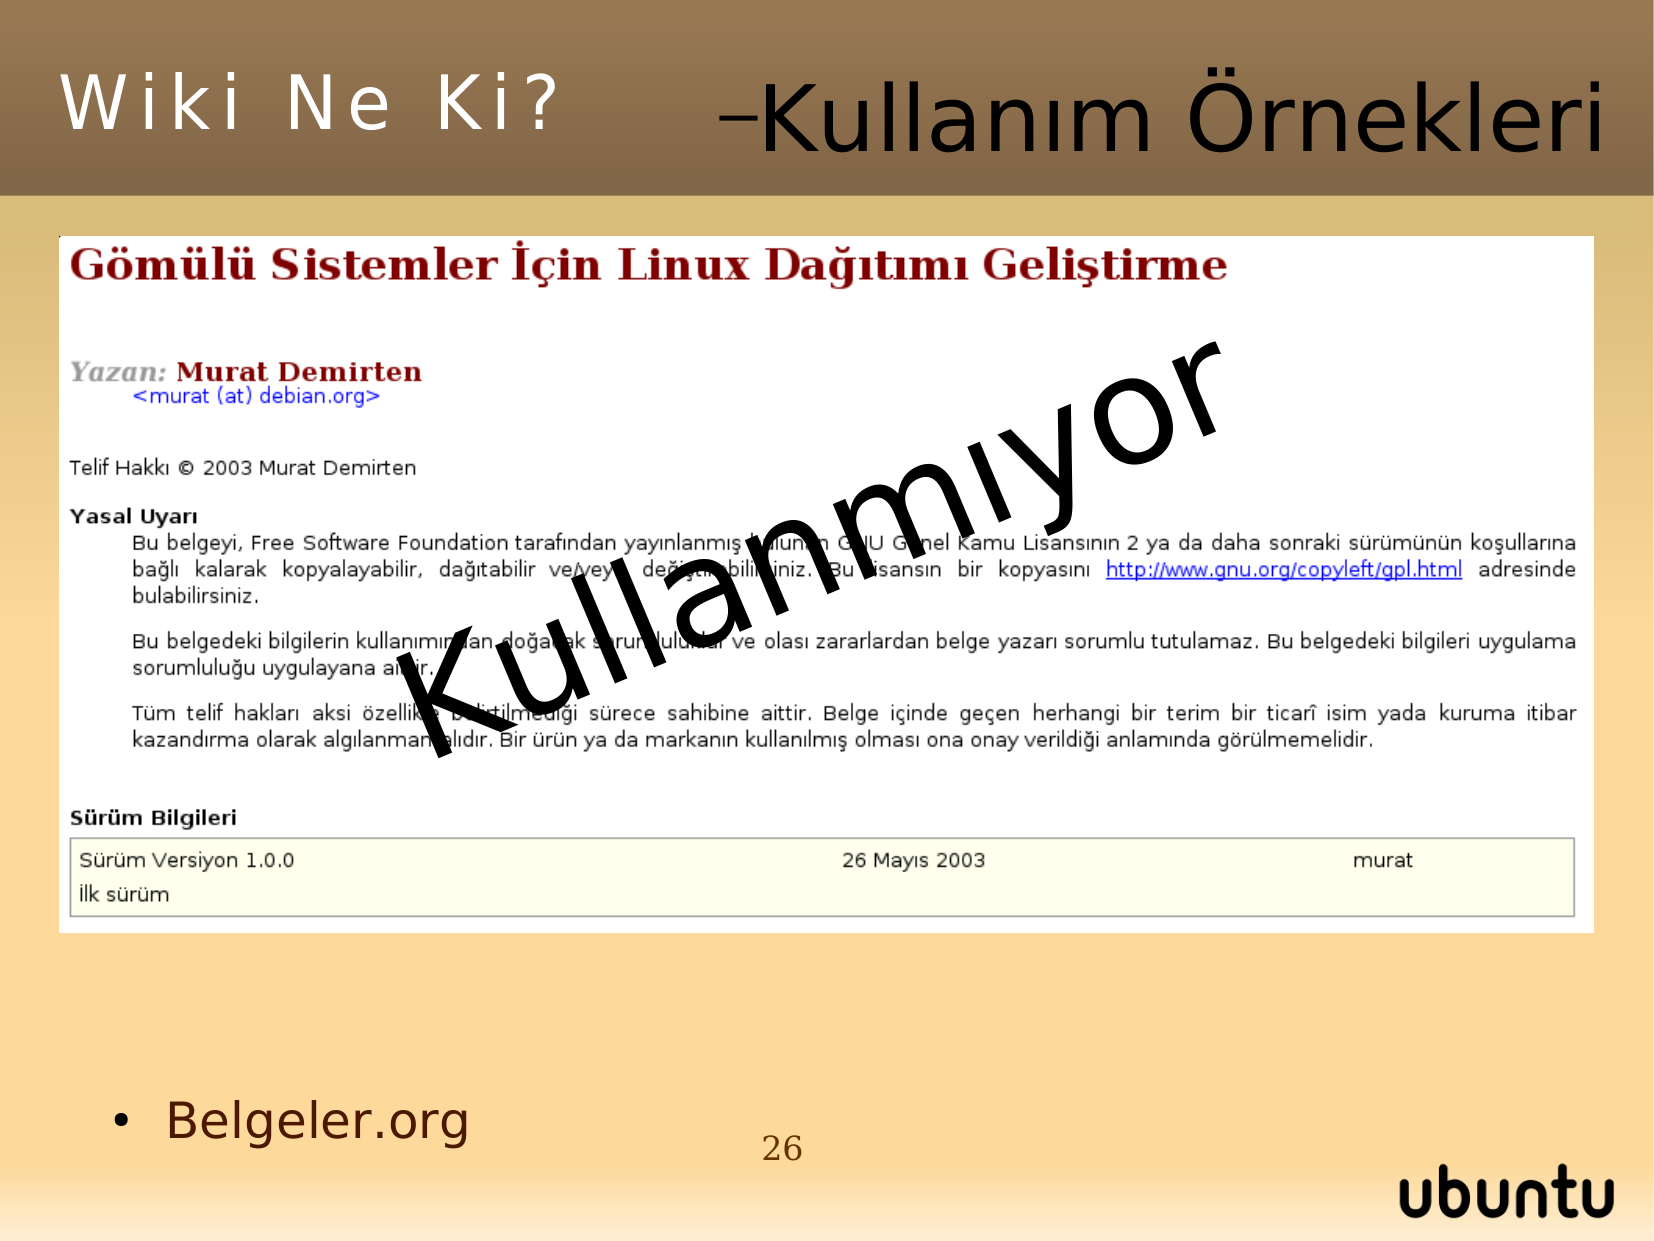

Wiki Ne Ki?
Kullanım Örnekleri
Kullanmıyor
# Belgeler.org
26